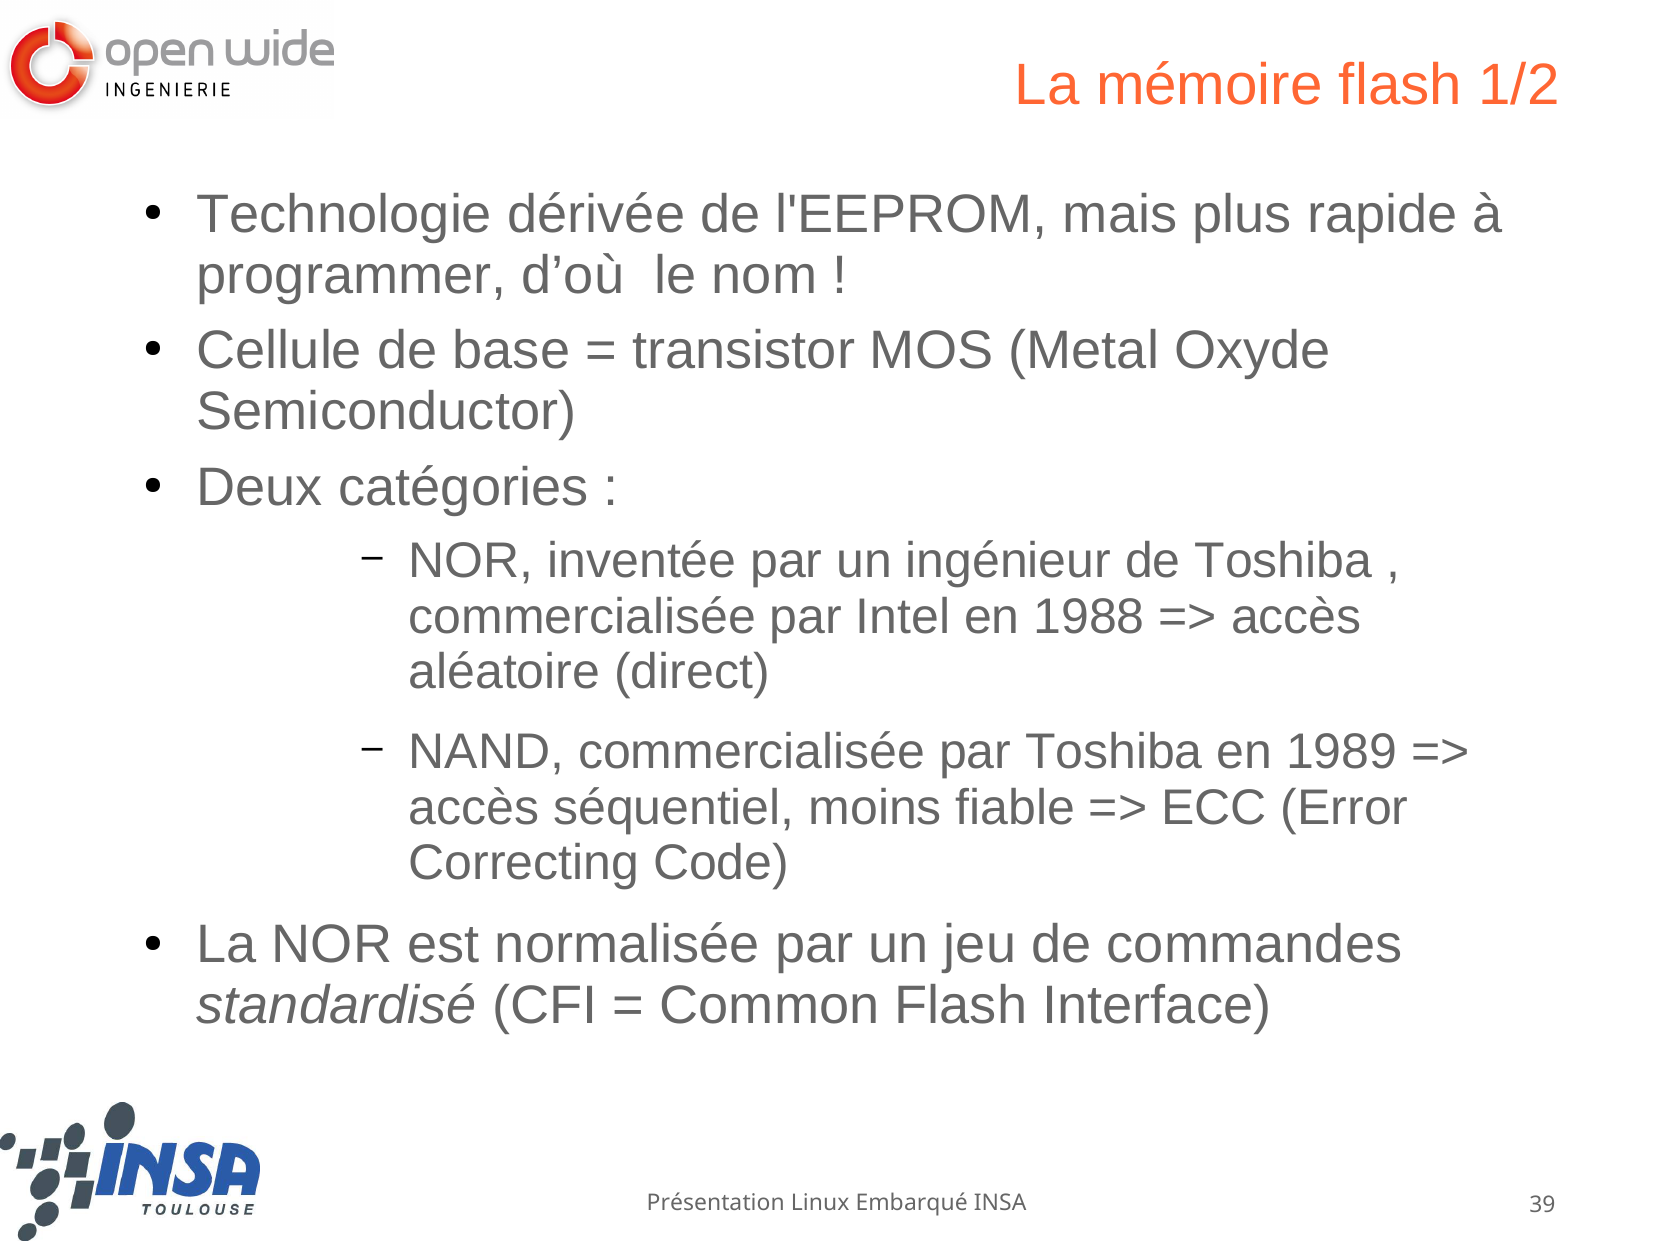

# La mémoire flash 1/2
Technologie dérivée de l'EEPROM, mais plus rapide à programmer, d’où le nom !
Cellule de base = transistor MOS (Metal Oxyde Semiconductor)
Deux catégories :
NOR, inventée par un ingénieur de Toshiba , commercialisée par Intel en 1988 => accès aléatoire (direct)
NAND, commercialisée par Toshiba en 1989 => accès séquentiel, moins fiable => ECC (Error Correcting Code)
La NOR est normalisée par un jeu de commandes standardisé (CFI = Common Flash Interface)